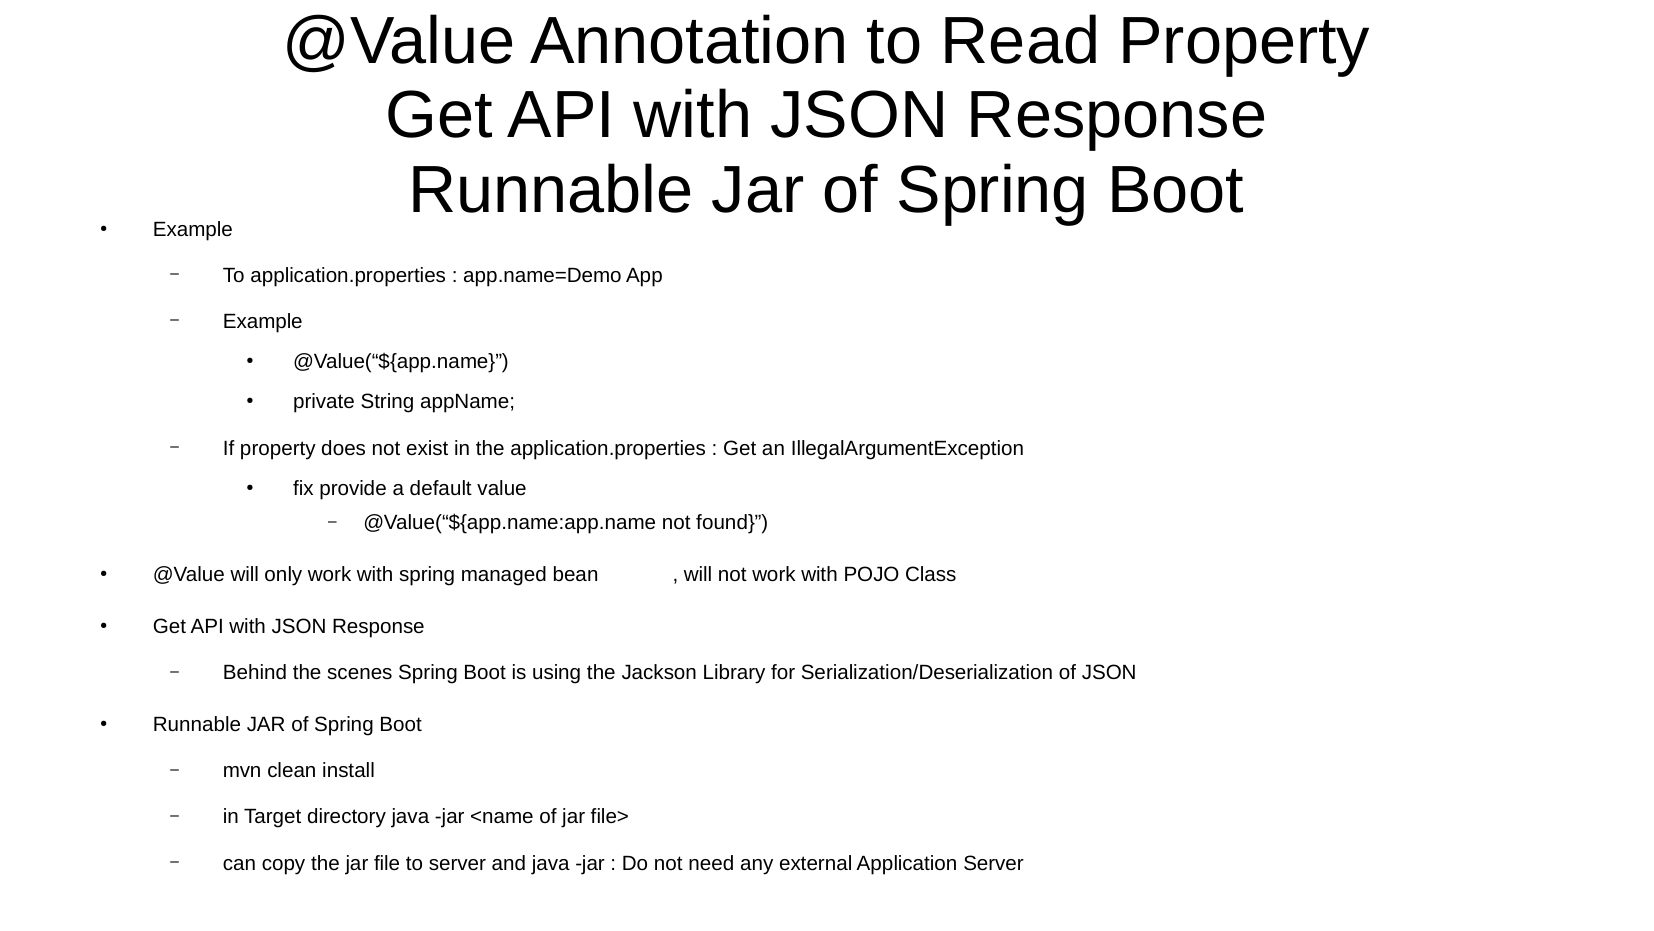

# @Value Annotation to Read Property Get API with JSON Response Runnable Jar of Spring Boot
Example
To application.properties : app.name=Demo App
Example
@Value(“${app.name}”)
private String appName;
If property does not exist in the application.properties : Get an IllegalArgumentException
fix provide a default value
@Value(“${app.name:app.name not found}”)
@Value will only work with spring managed bean	, will not work with POJO Class
Get API with JSON Response
Behind the scenes Spring Boot is using the Jackson Library for Serialization/Deserialization of JSON
Runnable JAR of Spring Boot
mvn clean install
in Target directory java -jar <name of jar file>
can copy the jar file to server and java -jar : Do not need any external Application Server